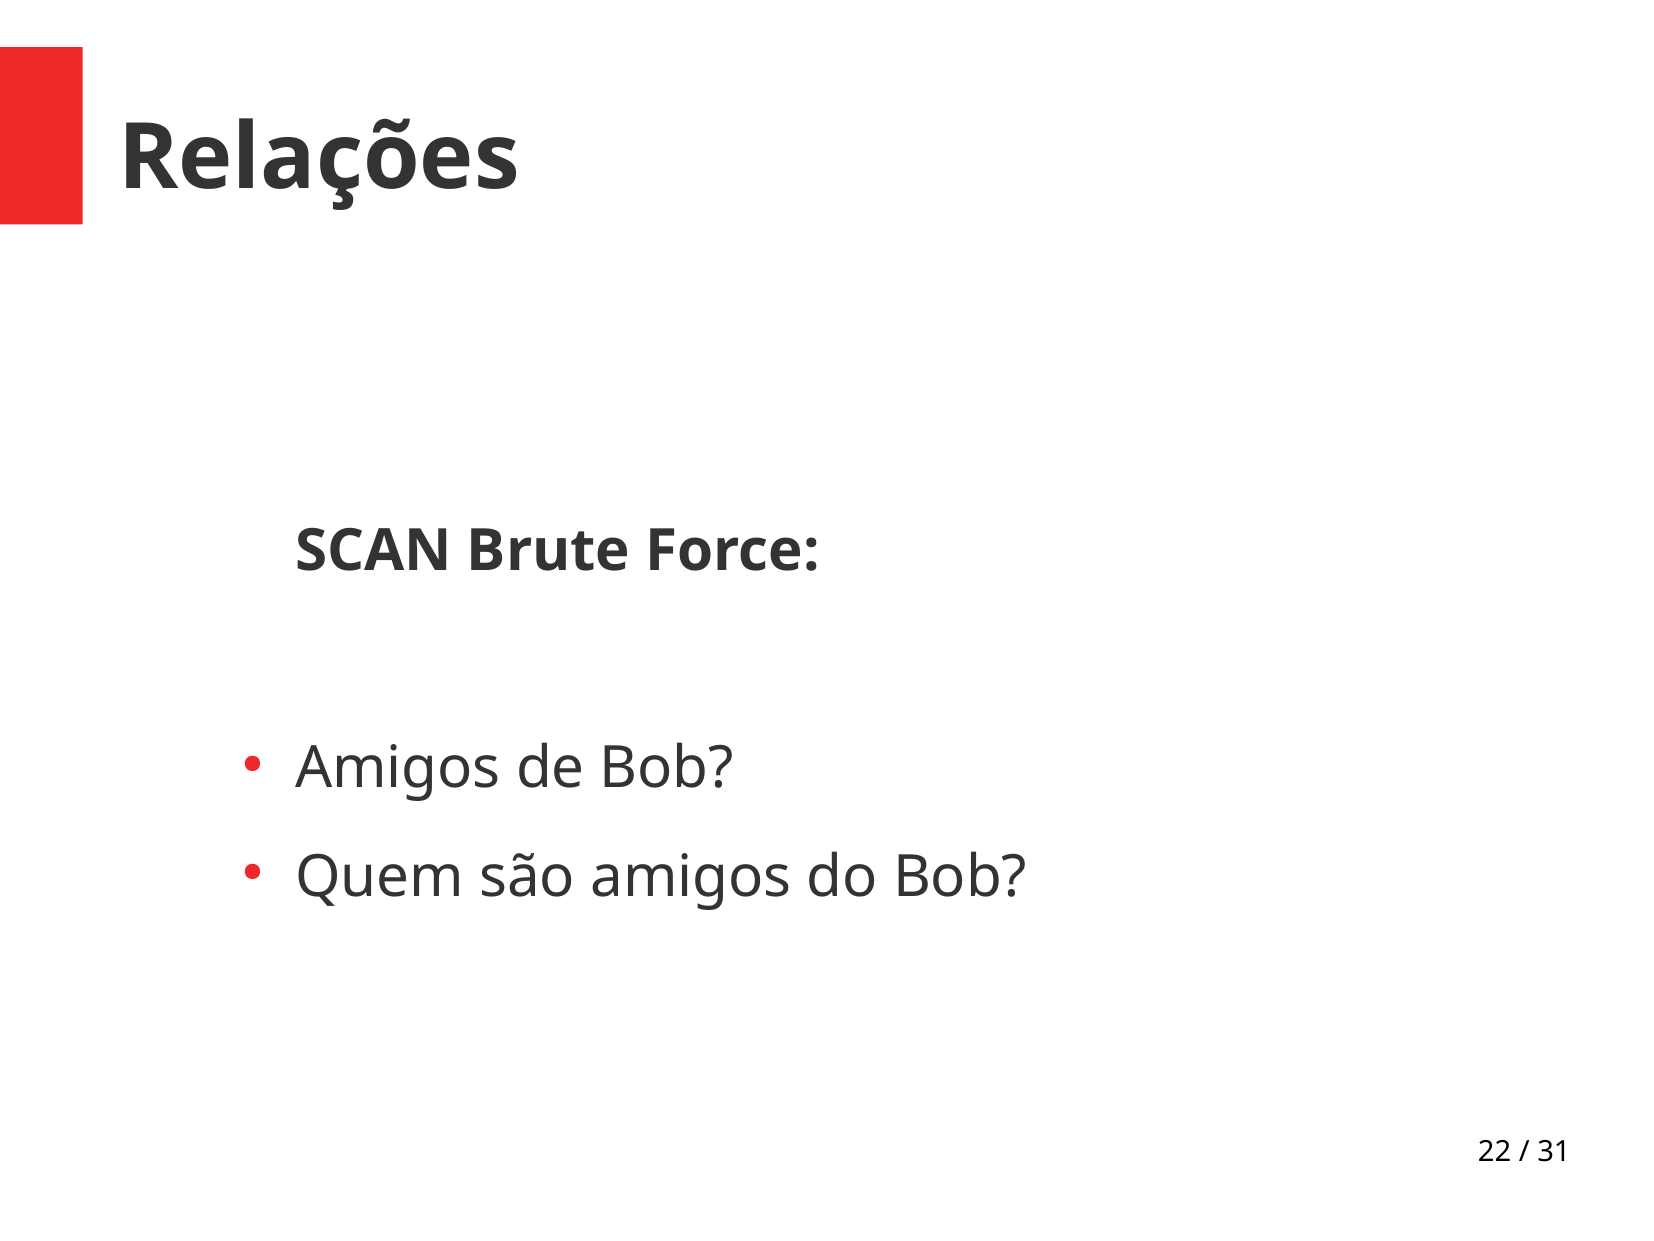

# Relações
SCAN Brute Force:
Amigos de Bob?
Quem são amigos do Bob?
22